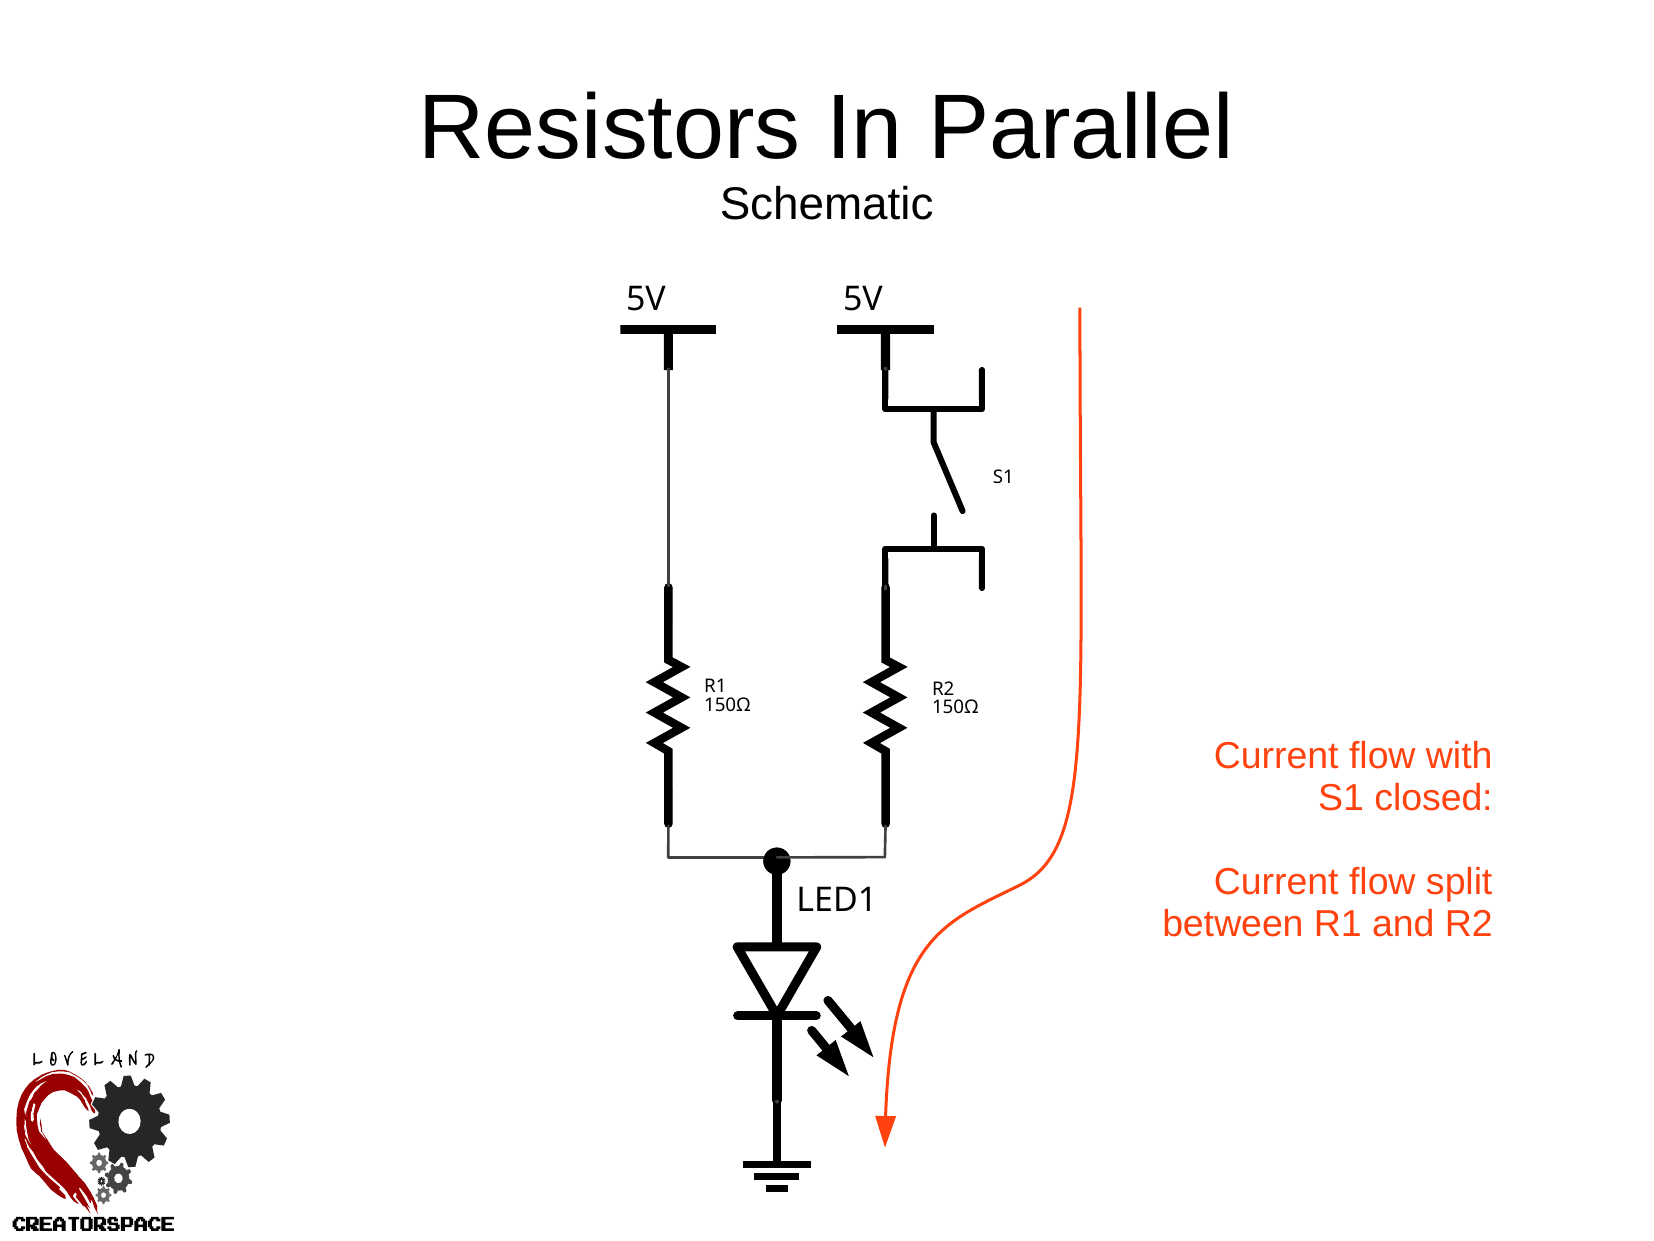

# Resistors In Parallel Schematic
Current flow with
S1 closed:
Current flow split
between R1 and R2